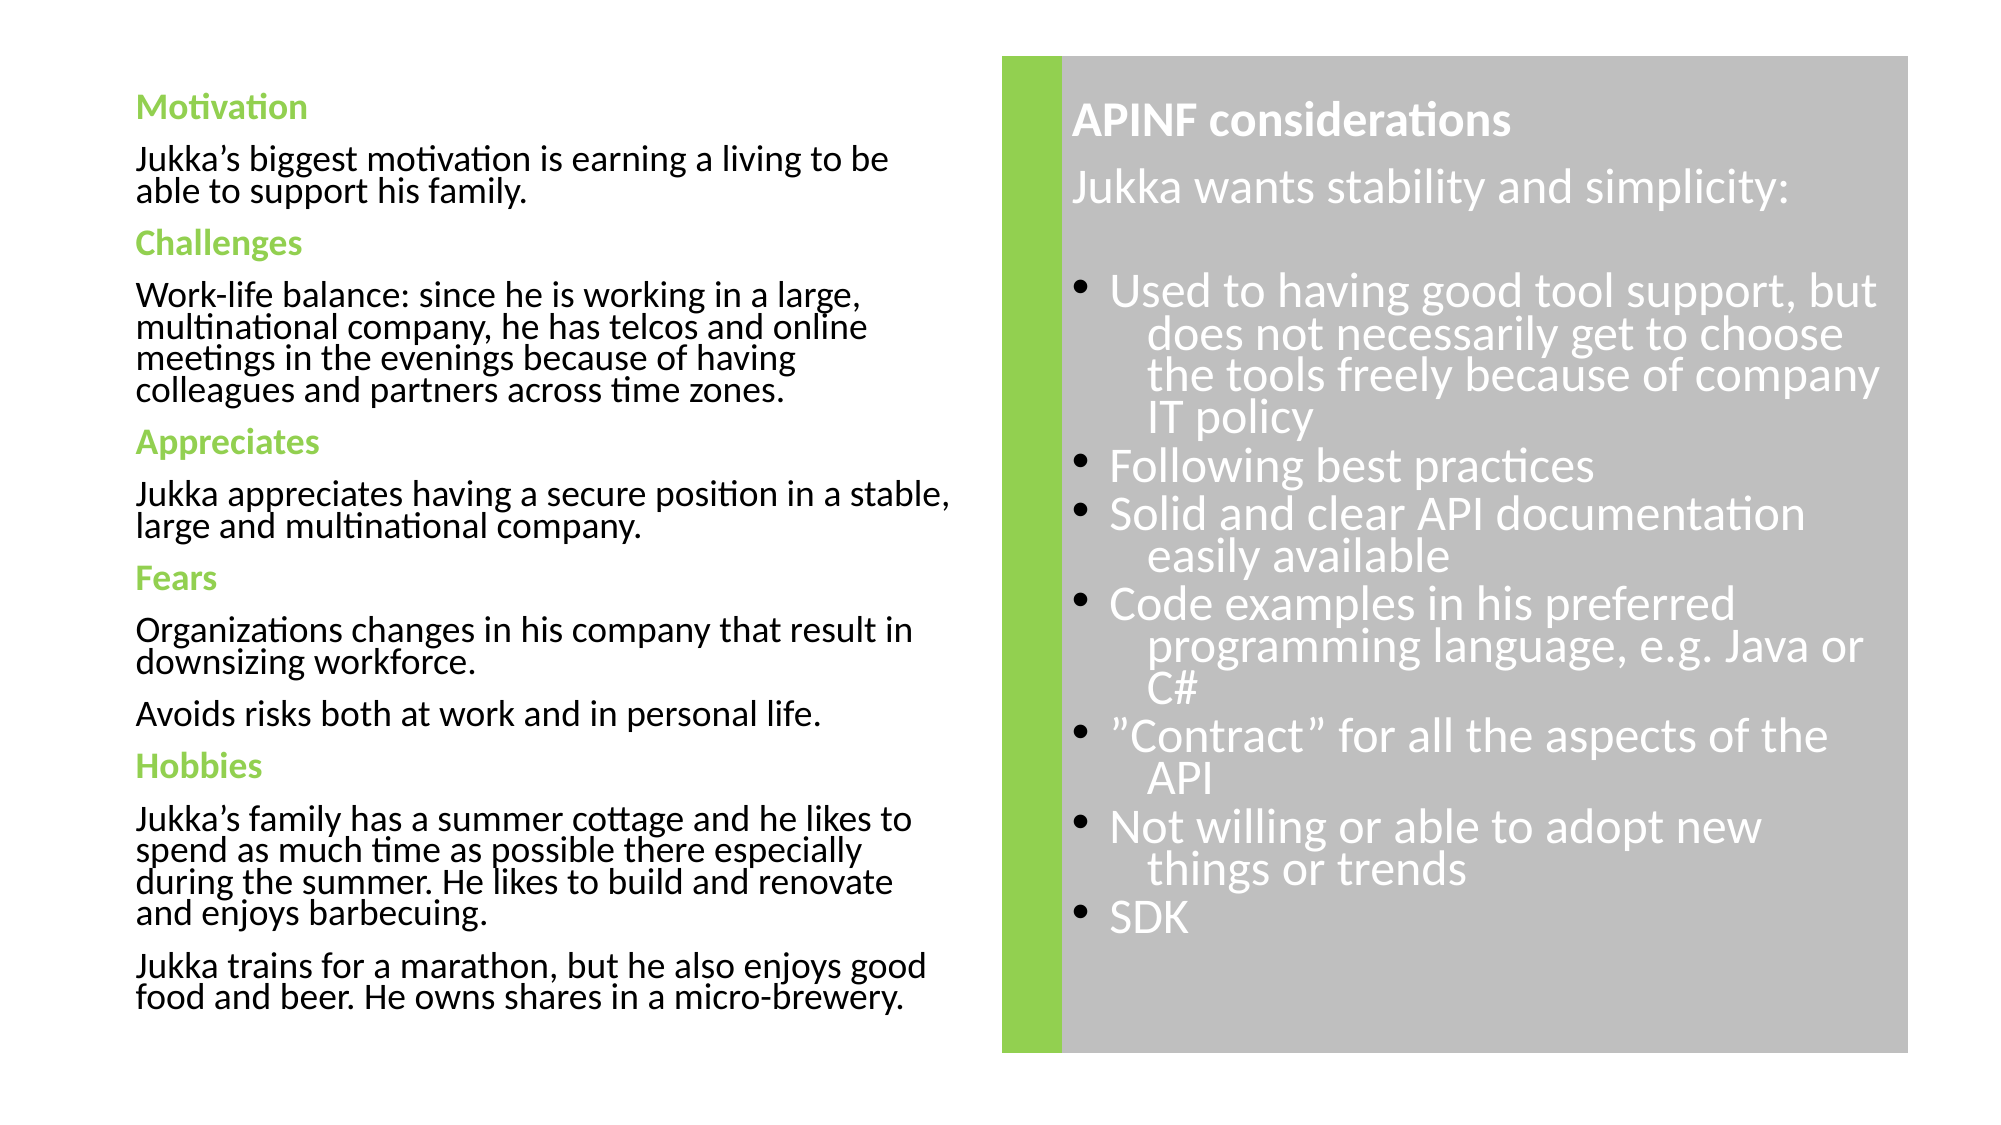

# Motivation
Jukka’s biggest motivation is earning a living to be able to support his family.
Challenges
Work-life balance: since he is working in a large, multinational company, he has telcos and online meetings in the evenings because of having colleagues and partners across time zones.
Appreciates
Jukka appreciates having a secure position in a stable, large and multinational company.
Fears
Organizations changes in his company that result in downsizing workforce.
Avoids risks both at work and in personal life.
Hobbies
Jukka’s family has a summer cottage and he likes to spend as much time as possible there especially during the summer. He likes to build and renovate and enjoys barbecuing.
Jukka trains for a marathon, but he also enjoys good food and beer. He owns shares in a micro-brewery.
APINF considerations
Jukka wants stability and simplicity:
Used to having good tool support, but does not necessarily get to choose the tools freely because of company IT policy
Following best practices
Solid and clear API documentation easily available
Code examples in his preferred programming language, e.g. Java or C#
”Contract” for all the aspects of the API
Not willing or able to adopt new things or trends
SDK